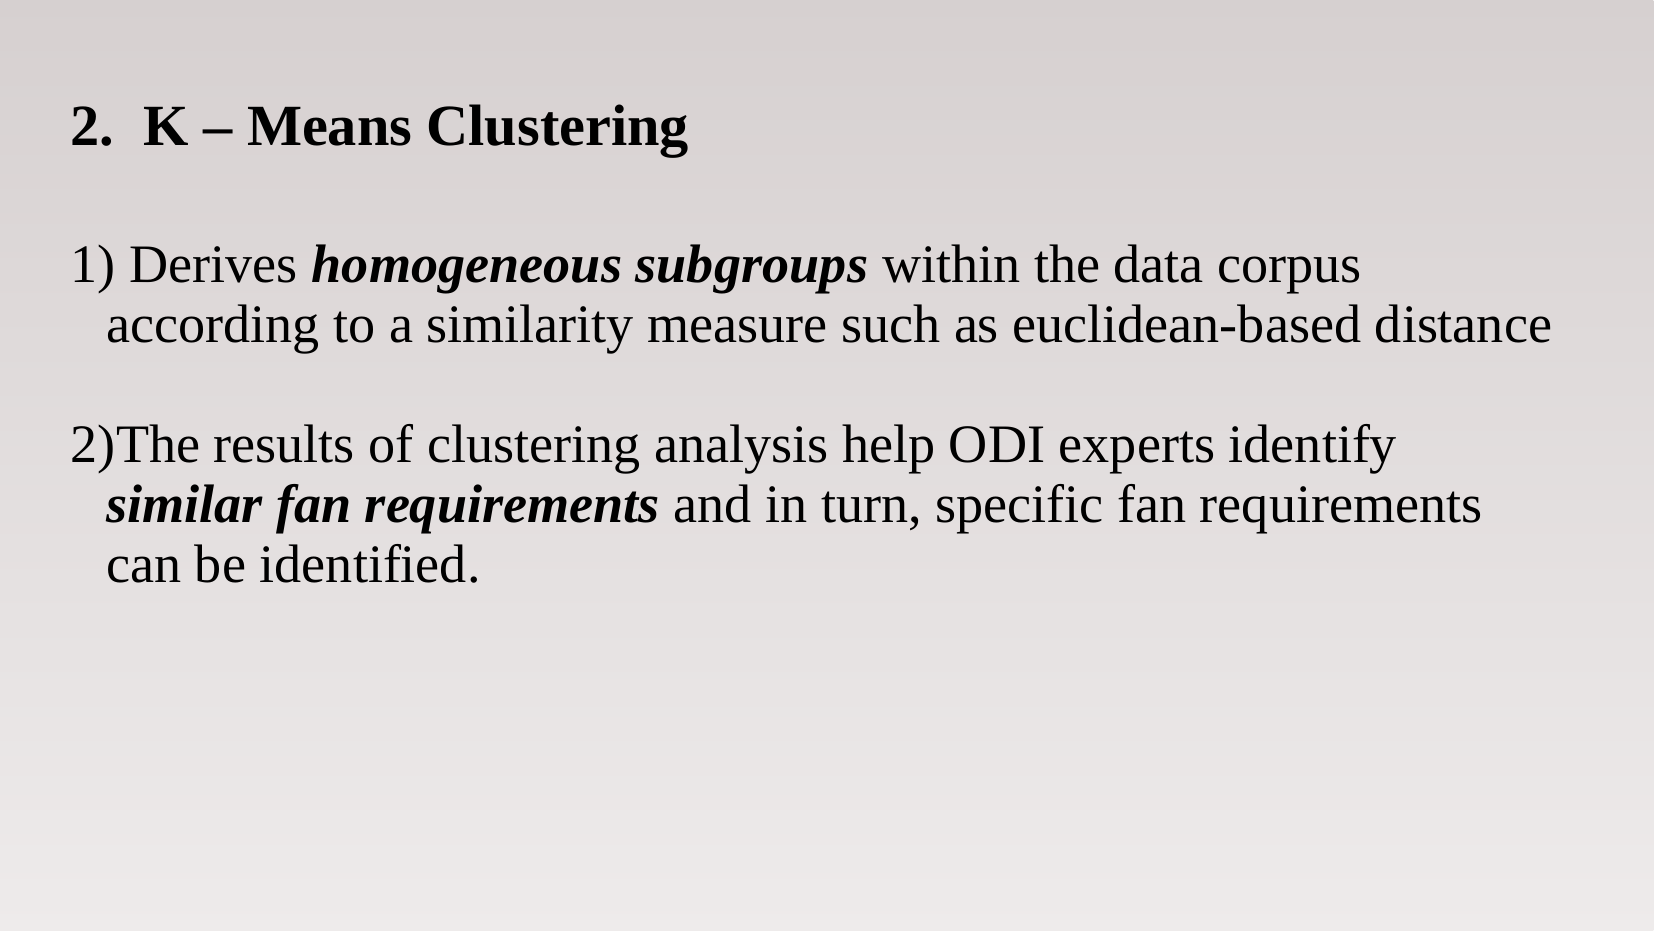

# K – Means Clustering
 Derives homogeneous subgroups within the data corpus according to a similarity measure such as euclidean-based distance
The results of clustering analysis help ODI experts identify similar fan requirements and in turn, specific fan requirements can be identified.